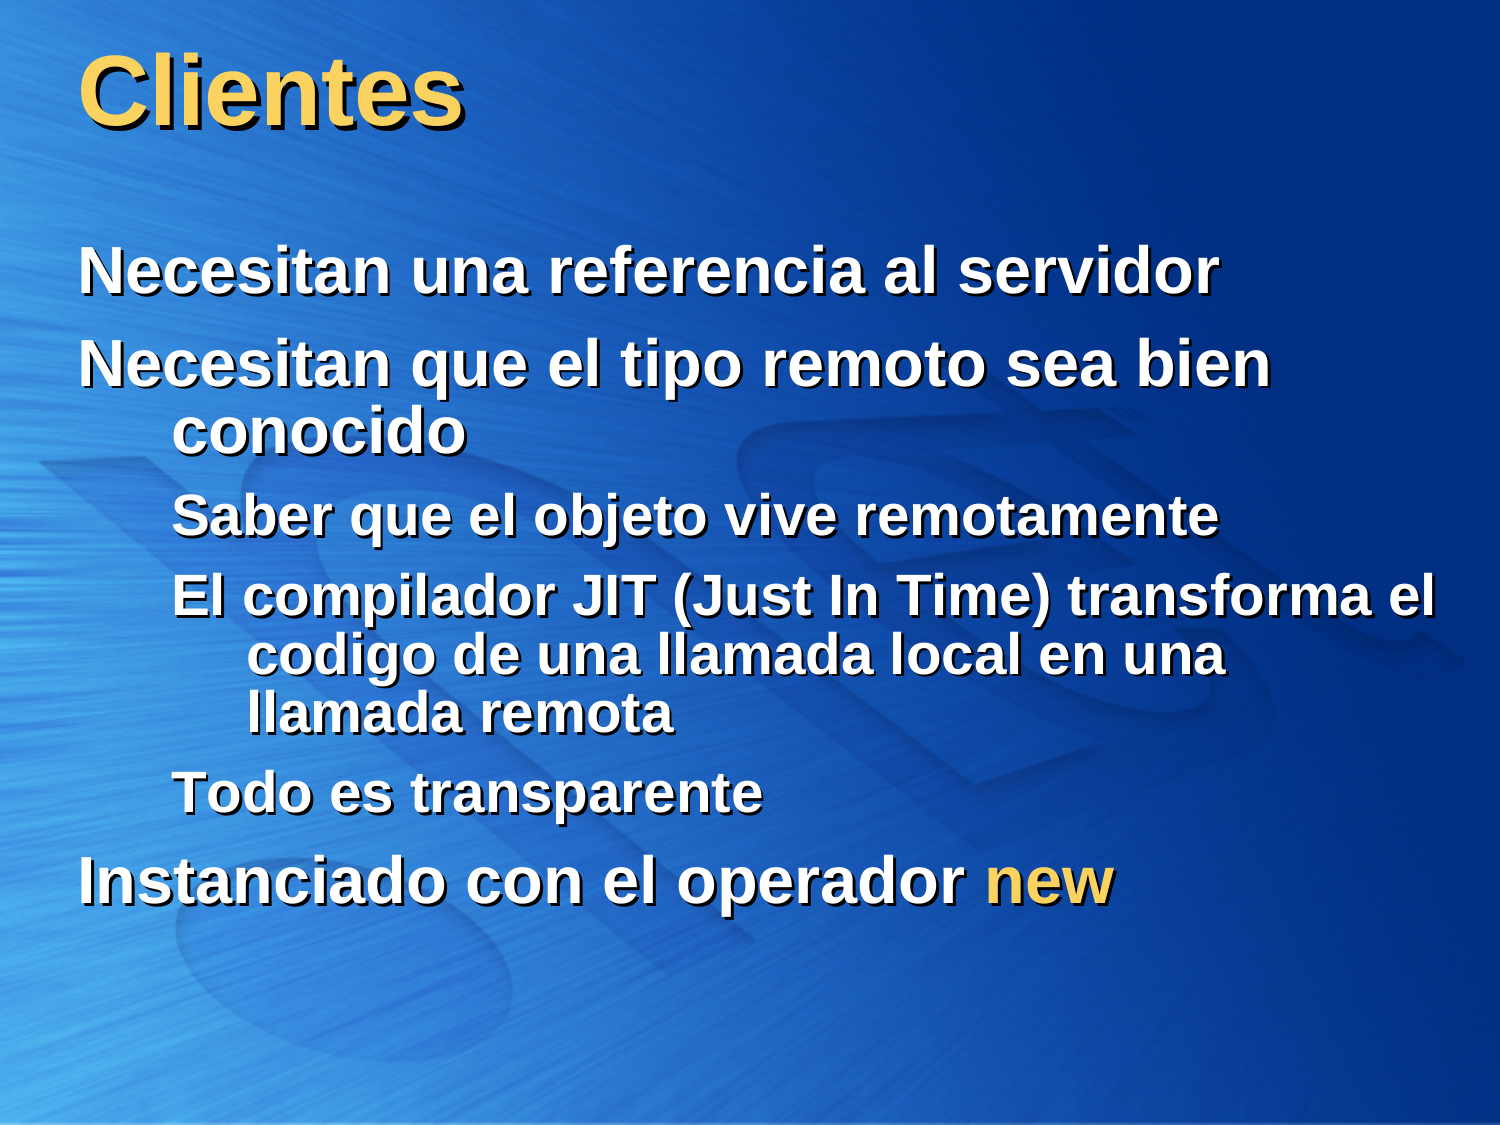

# Clientes
Necesitan una referencia al servidor
Necesitan que el tipo remoto sea bien conocido
Saber que el objeto vive remotamente
El compilador JIT (Just In Time) transforma el codigo de una llamada local en una llamada remota
Todo es transparente
Instanciado con el operador new